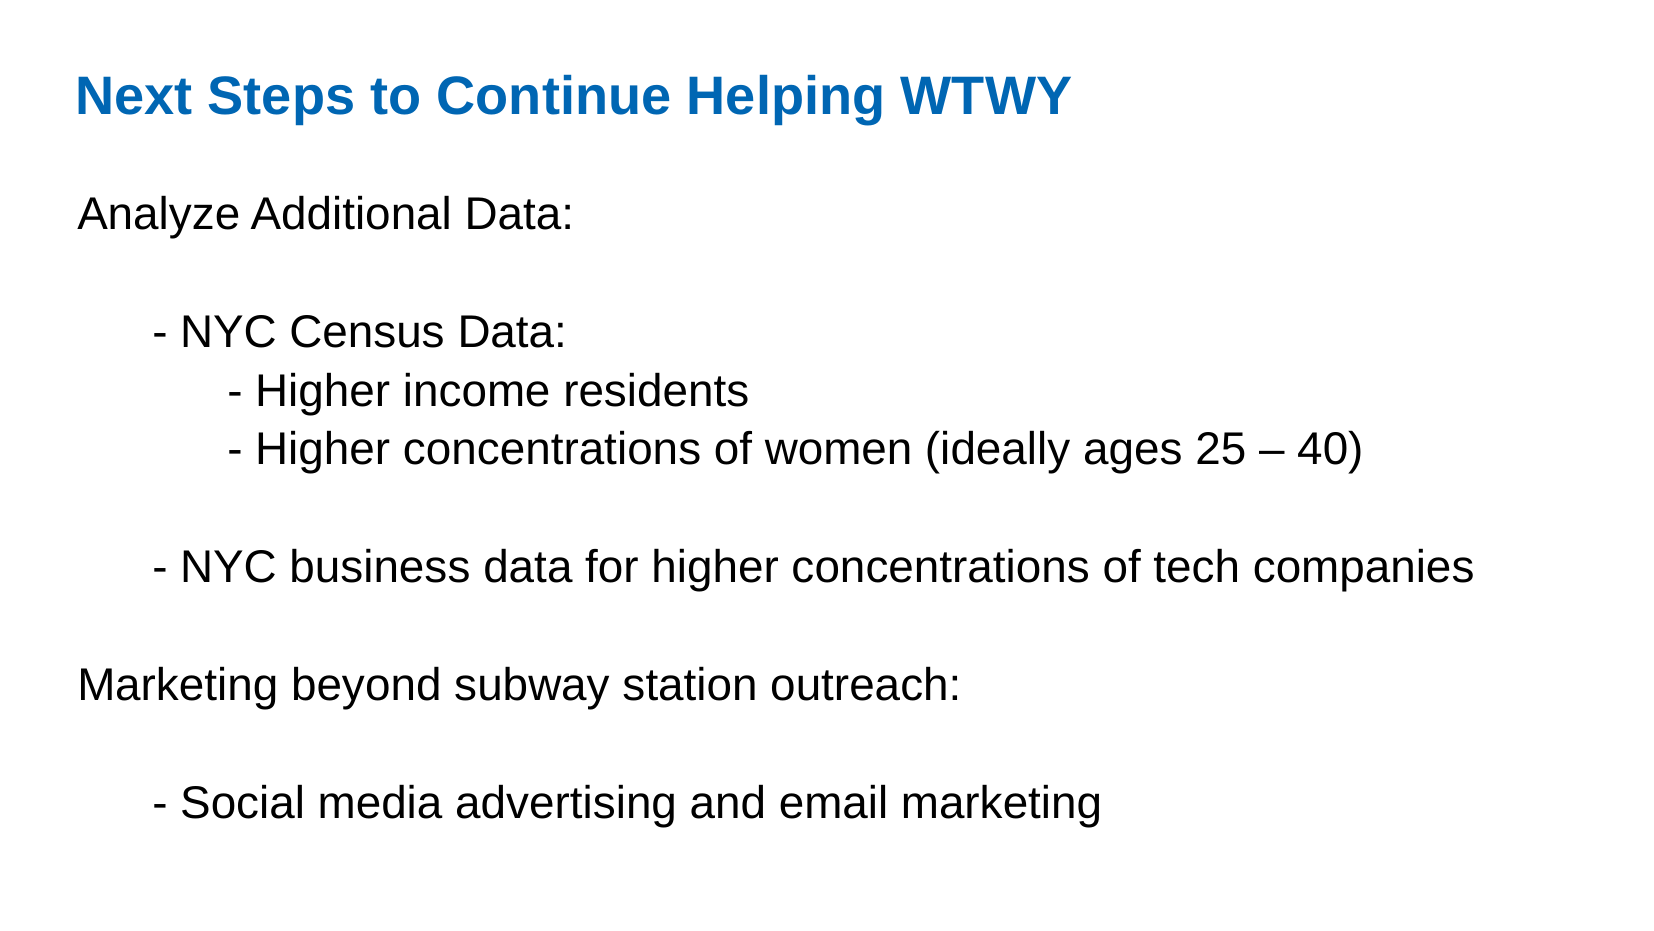

# Next Steps to Continue Helping WTWY
Analyze Additional Data:
	- NYC Census Data:
		- Higher income residents
		- Higher concentrations of women (ideally ages 25 – 40)
	- NYC business data for higher concentrations of tech companies
Marketing beyond subway station outreach:
	- Social media advertising and email marketing